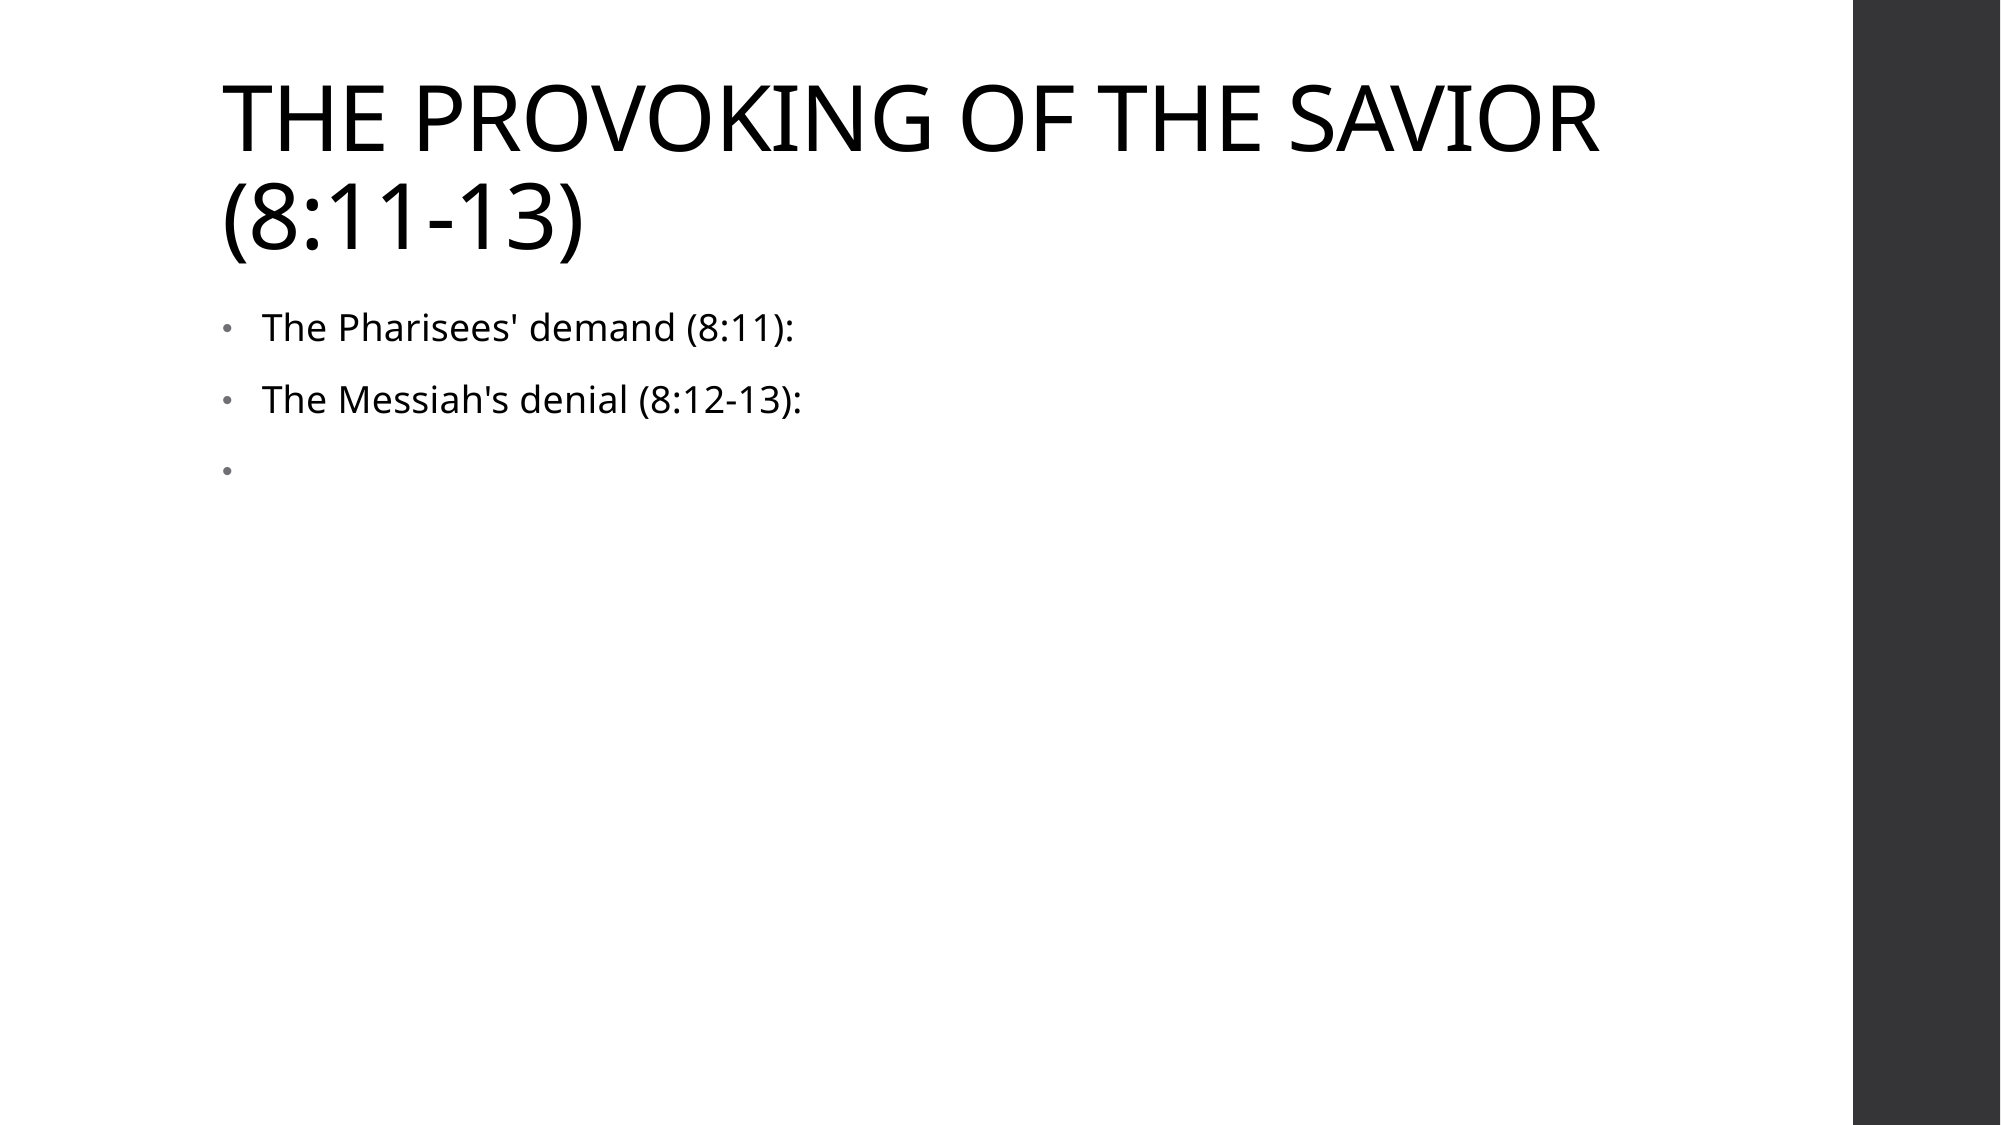

# THE PROVOKING OF THE SAVIOR (8:11-13)
 The Pharisees' demand (8:11):
 The Messiah's denial (8:12-13):